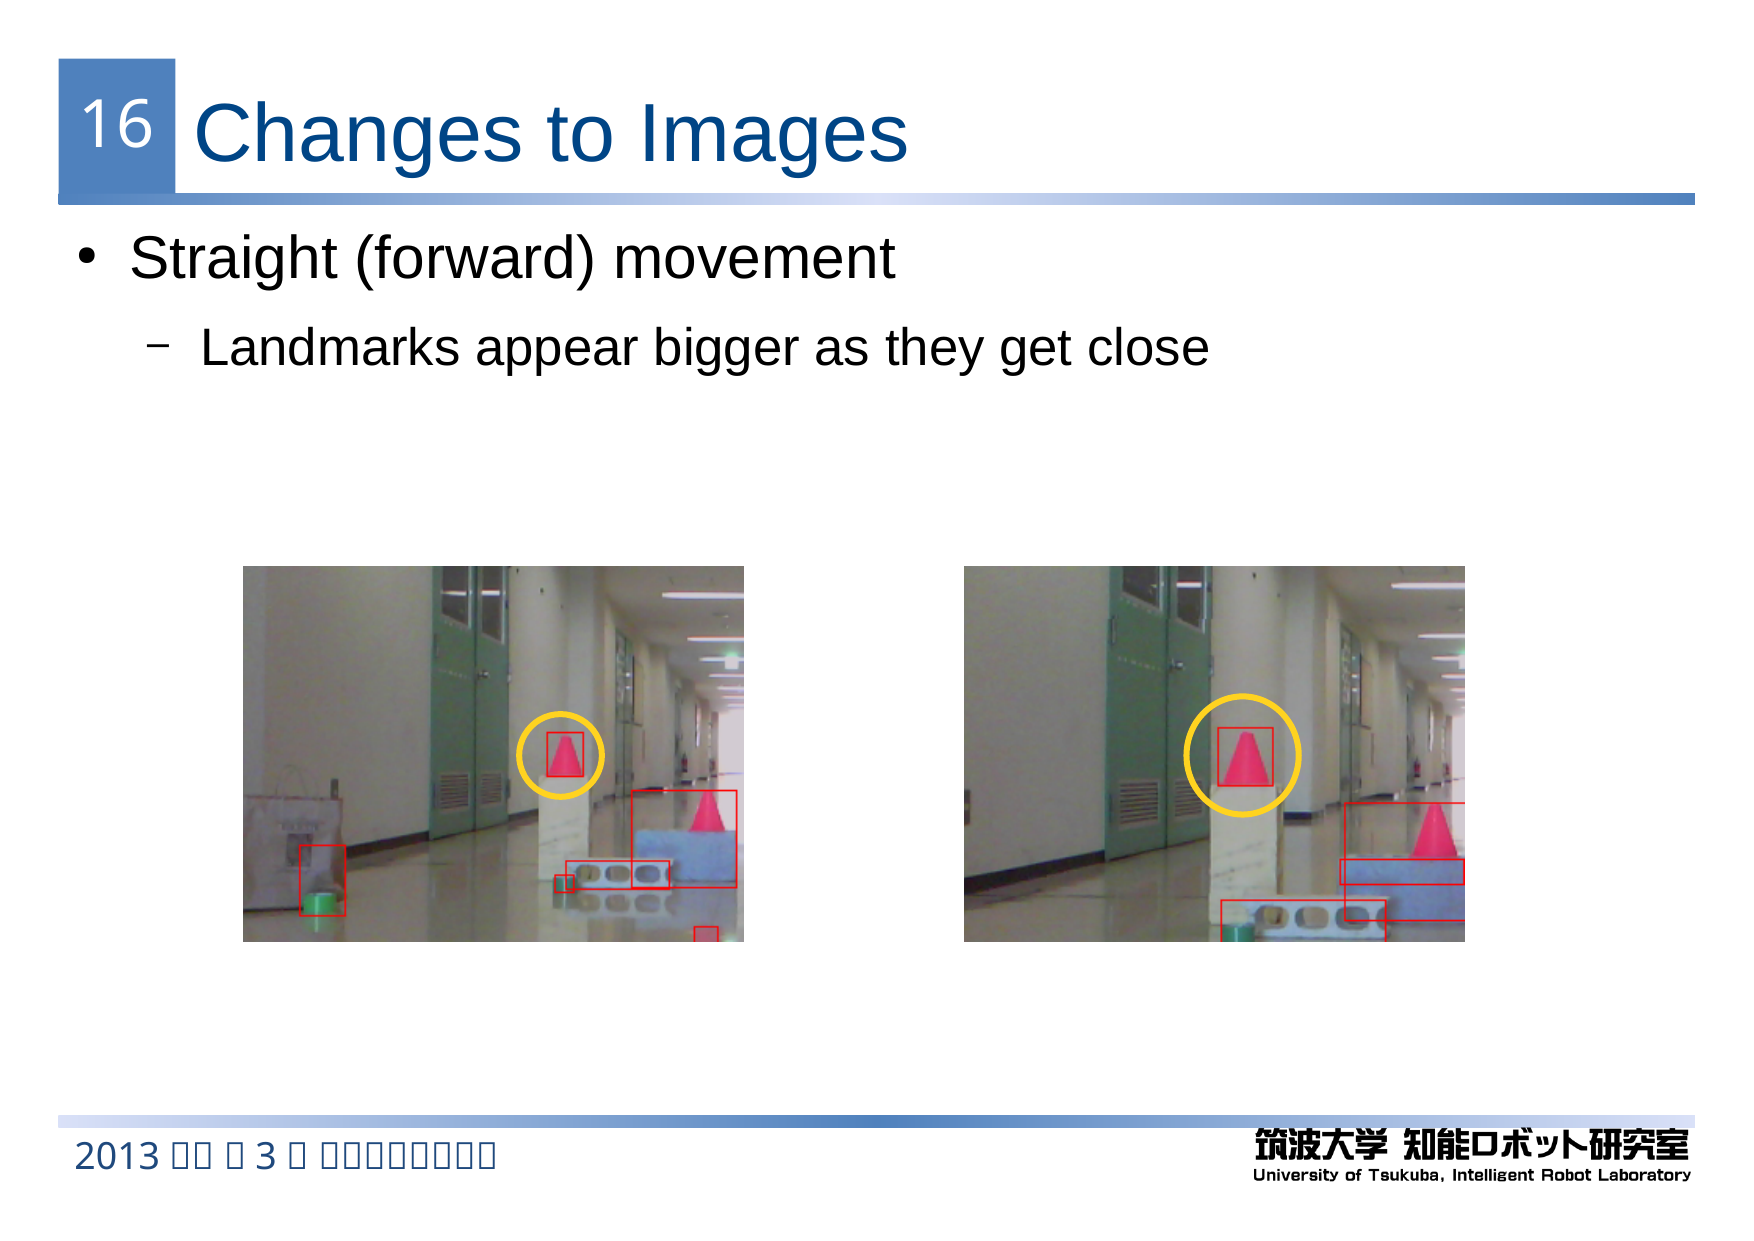

# Changes to Images
Straight (forward) movement
Landmarks appear bigger as they get close